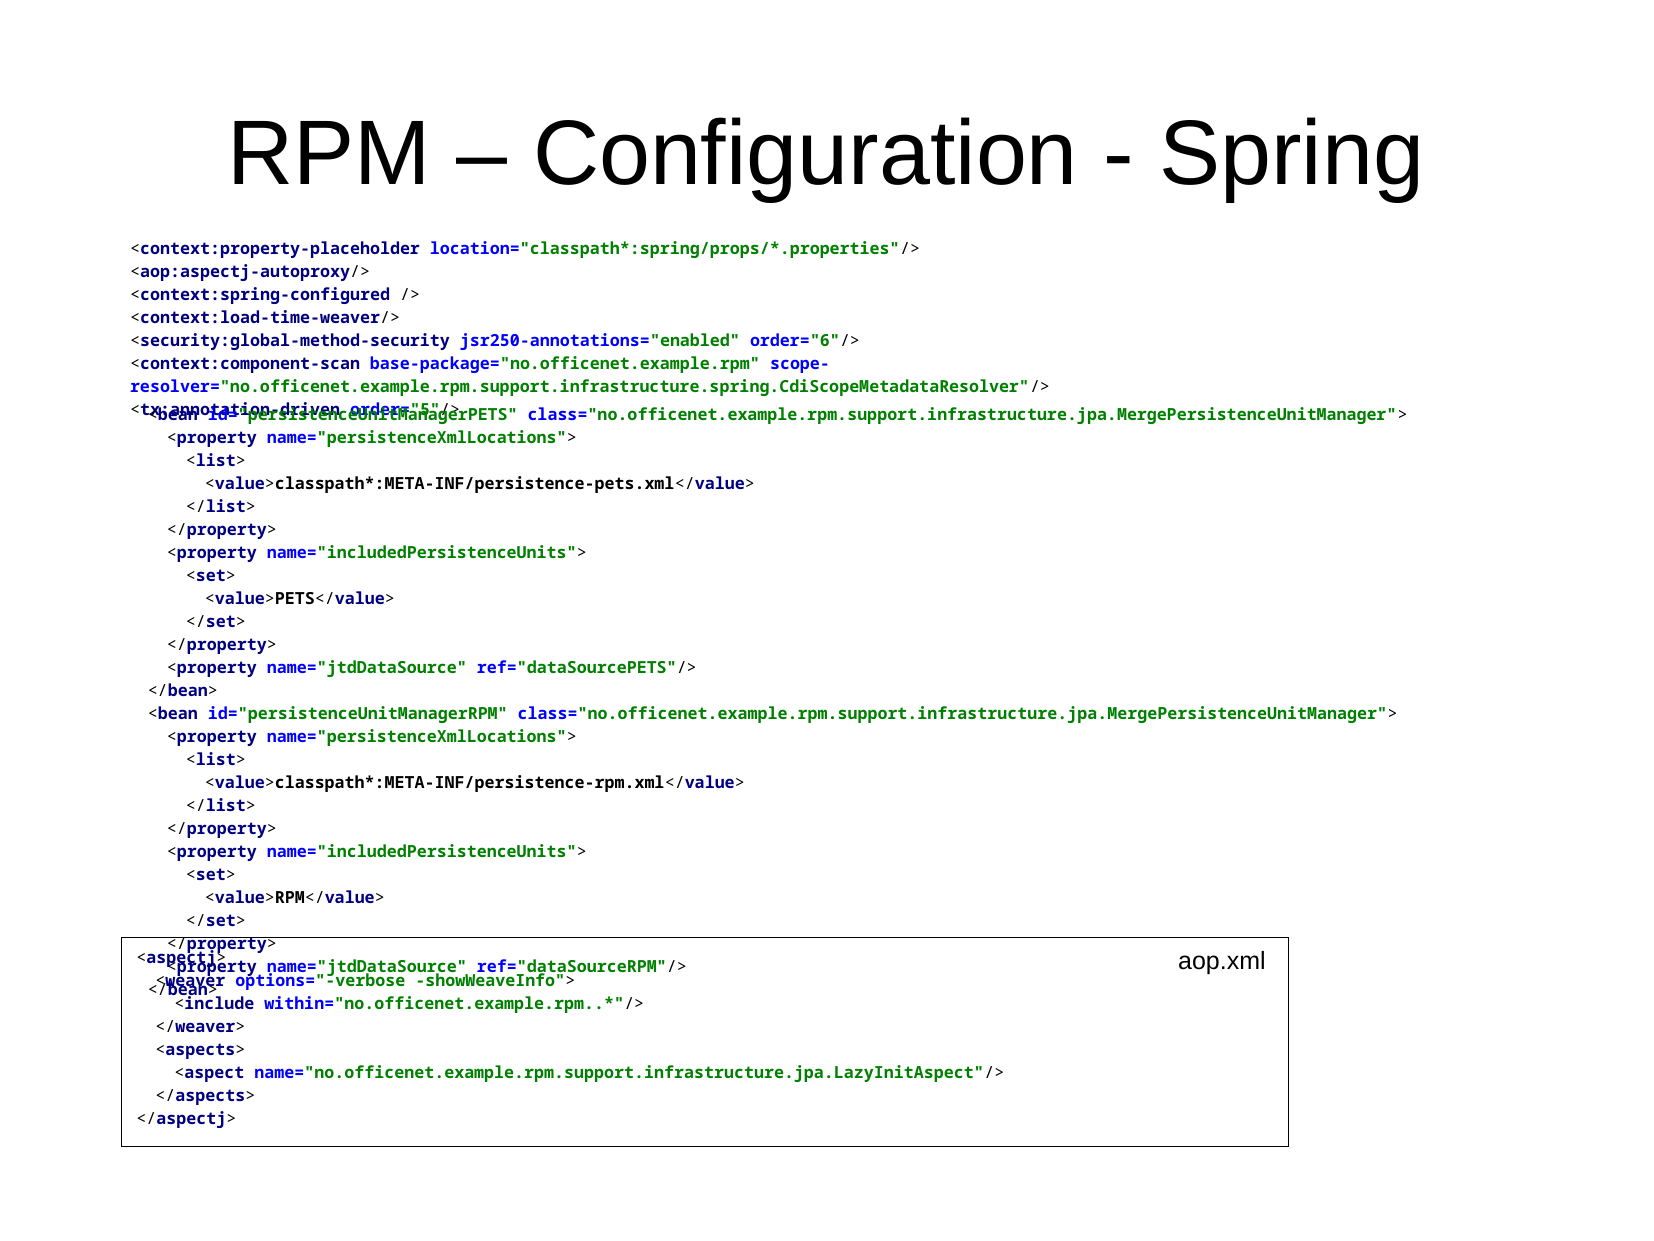

# RPM – Configuration - Spring
<context:property-placeholder location="classpath*:spring/props/*.properties"/>
<aop:aspectj-autoproxy/>
<context:spring-configured />
<context:load-time-weaver/>
<security:global-method-security jsr250-annotations="enabled" order="6"/>
<context:component-scan base-package="no.officenet.example.rpm" scope-resolver="no.officenet.example.rpm.support.infrastructure.spring.CdiScopeMetadataResolver"/>
<tx:annotation-driven order="5"/>
<bean id="persistenceUnitManagerPETS" class="no.officenet.example.rpm.support.infrastructure.jpa.MergePersistenceUnitManager">
 <property name="persistenceXmlLocations">
 <list>
 <value>classpath*:META-INF/persistence-pets.xml</value>
 </list>
 </property>
 <property name="includedPersistenceUnits">
 <set>
 <value>PETS</value>
 </set>
 </property>
 <property name="jtdDataSource" ref="dataSourcePETS"/>
</bean>
<bean id="persistenceUnitManagerRPM" class="no.officenet.example.rpm.support.infrastructure.jpa.MergePersistenceUnitManager">
 <property name="persistenceXmlLocations">
 <list>
 <value>classpath*:META-INF/persistence-rpm.xml</value>
 </list>
 </property>
 <property name="includedPersistenceUnits">
 <set>
 <value>RPM</value>
 </set>
 </property>
 <property name="jtdDataSource" ref="dataSourceRPM"/>
</bean>
<aspectj>
 <weaver options="-verbose -showWeaveInfo">
 <include within="no.officenet.example.rpm..*"/>
 </weaver>
 <aspects>
 <aspect name="no.officenet.example.rpm.support.infrastructure.jpa.LazyInitAspect"/>
 </aspects>
</aspectj>
aop.xml